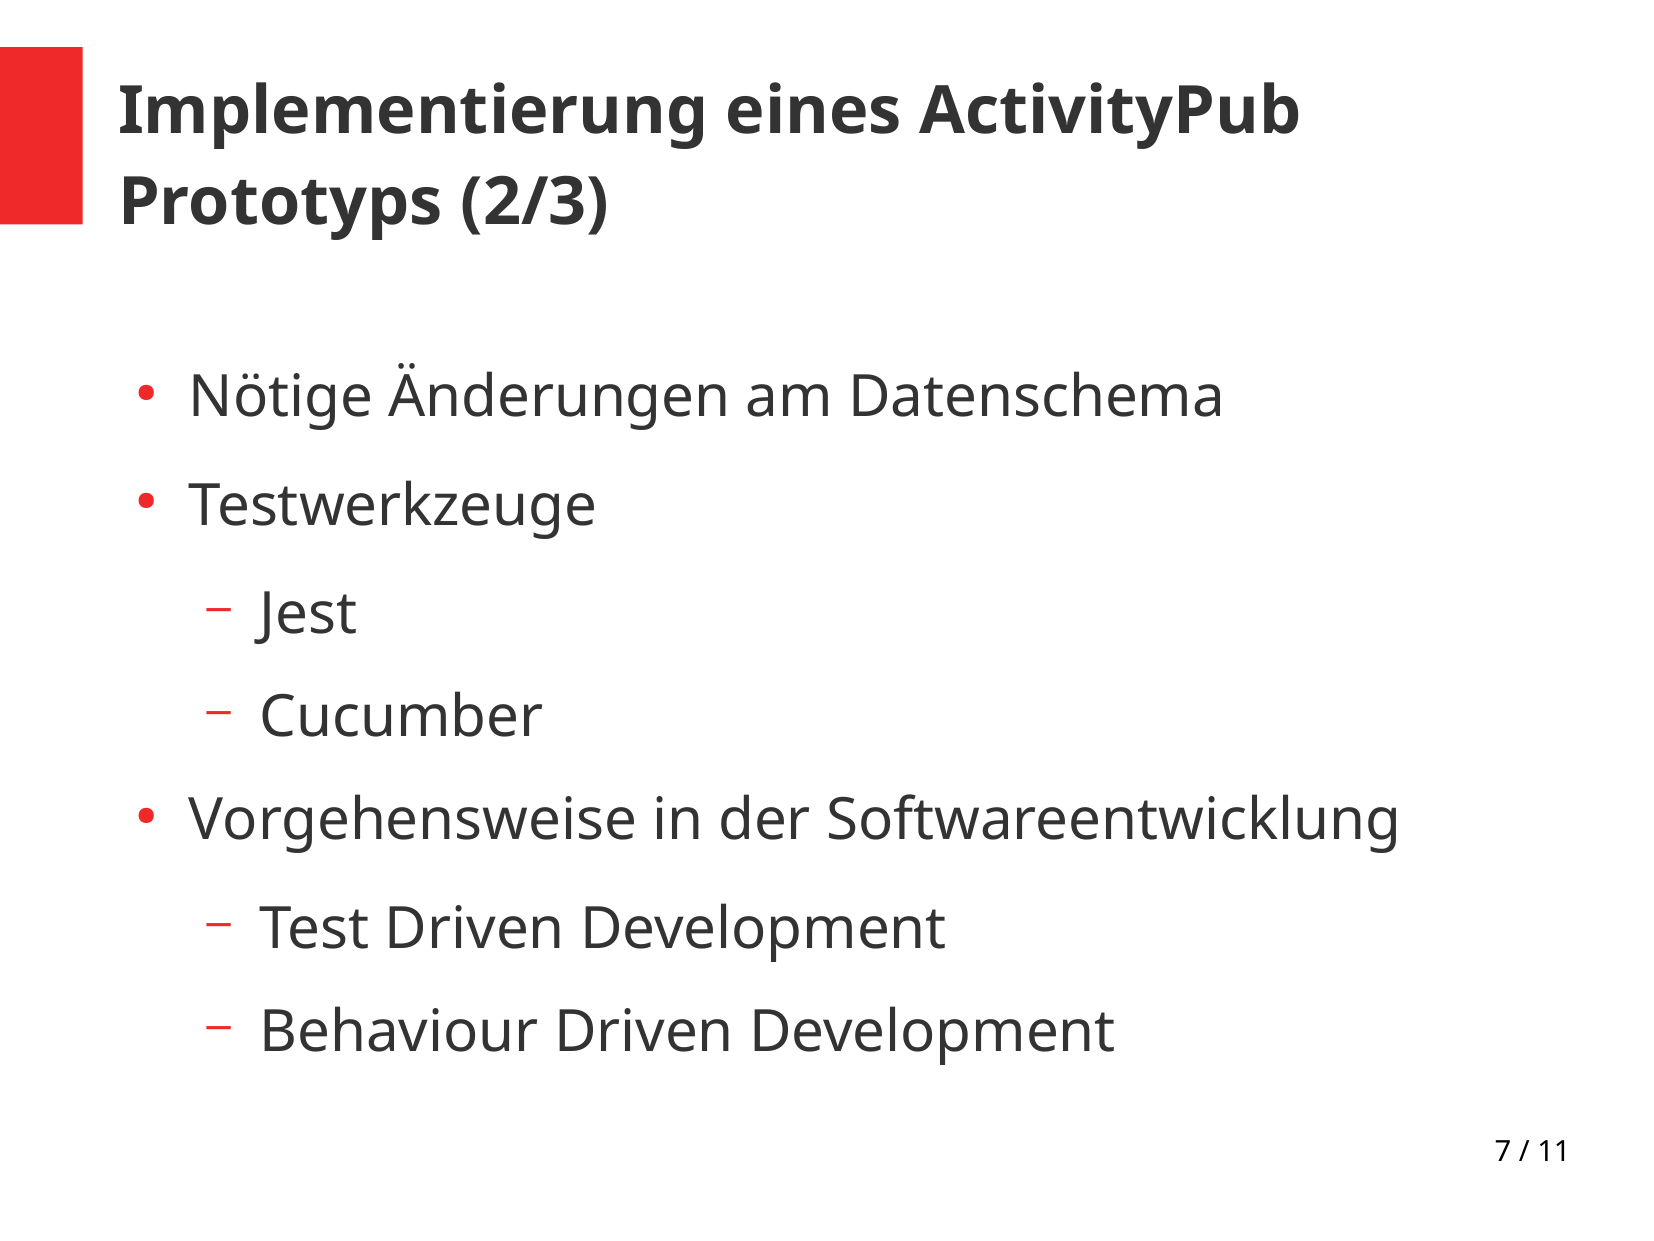

# Implementierung eines ActivityPub Prototyps (2/3)
Nötige Änderungen am Datenschema
Testwerkzeuge
Jest
Cucumber
Vorgehensweise in der Softwareentwicklung
Test Driven Development
Behaviour Driven Development
7